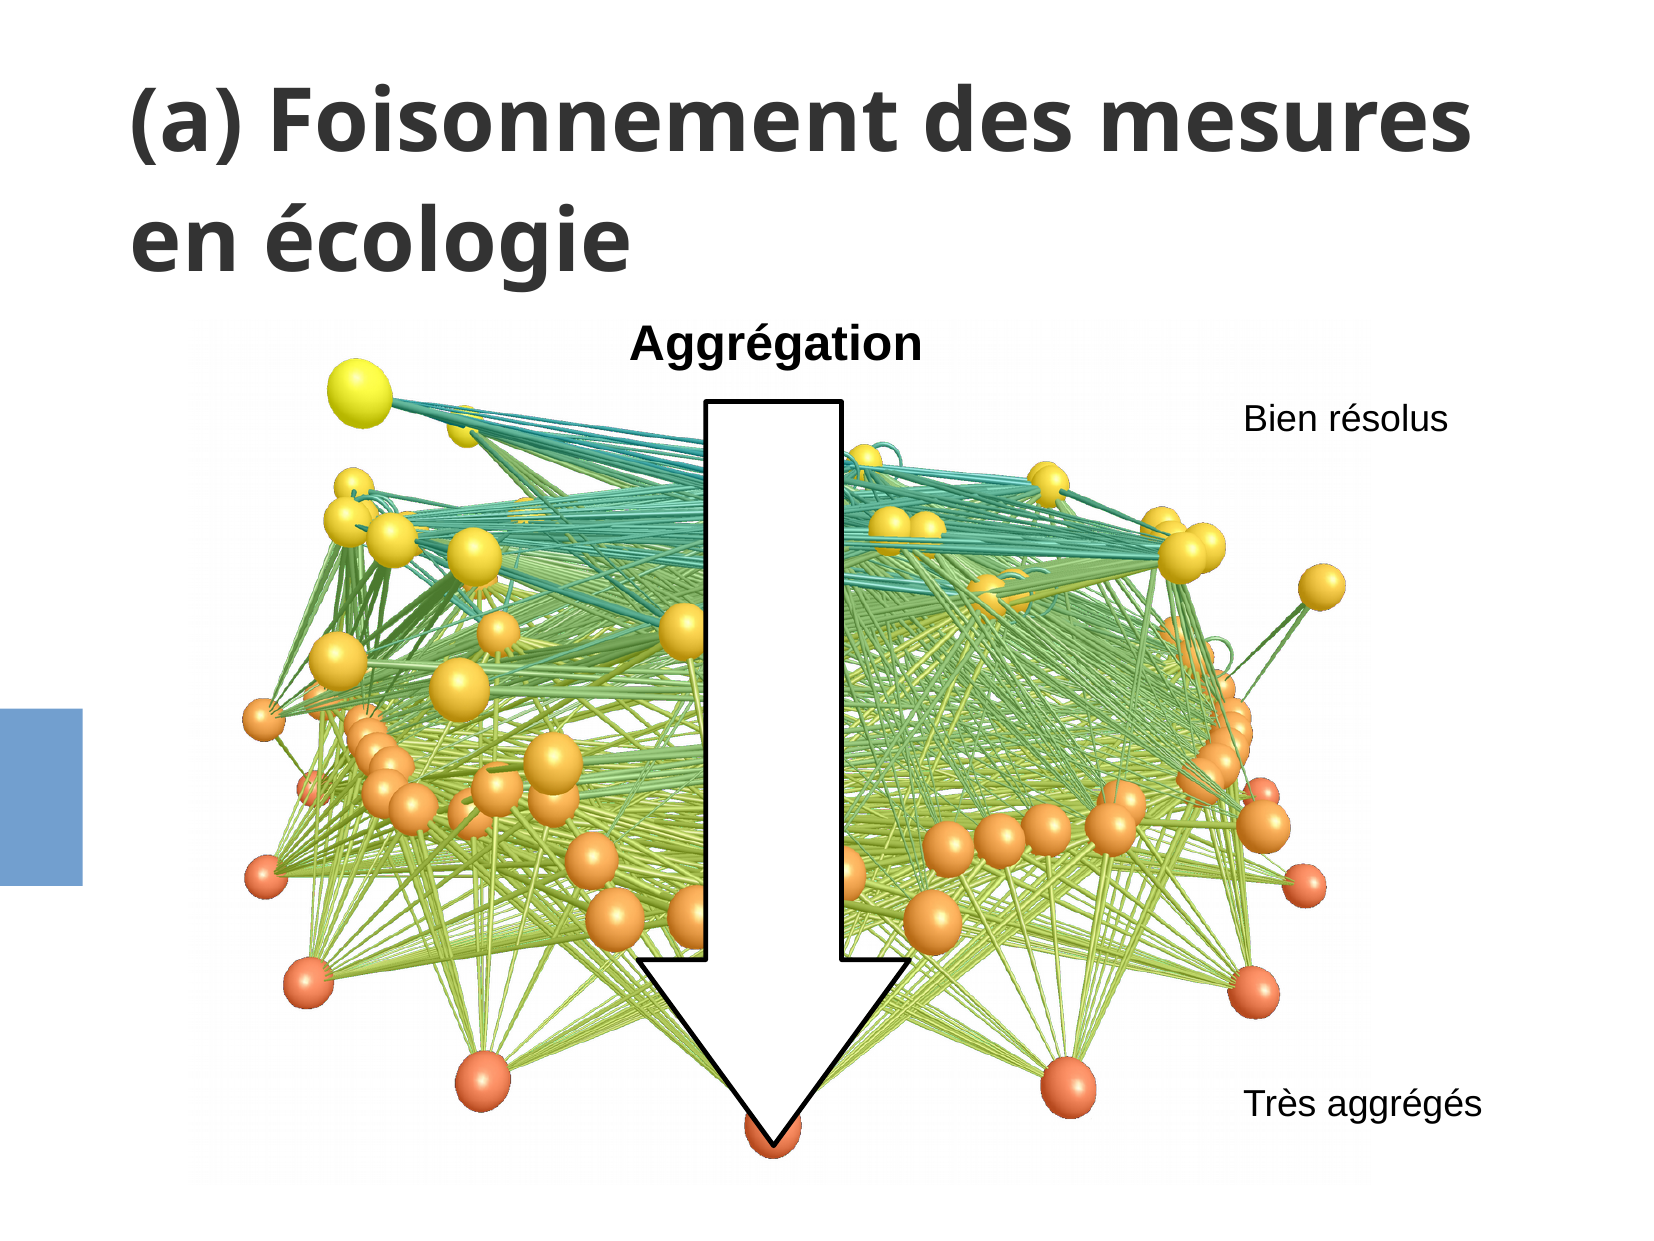

# (a) Foisonnement des mesures en écologie
Aggrégation
Bien résolus
Très aggrégés